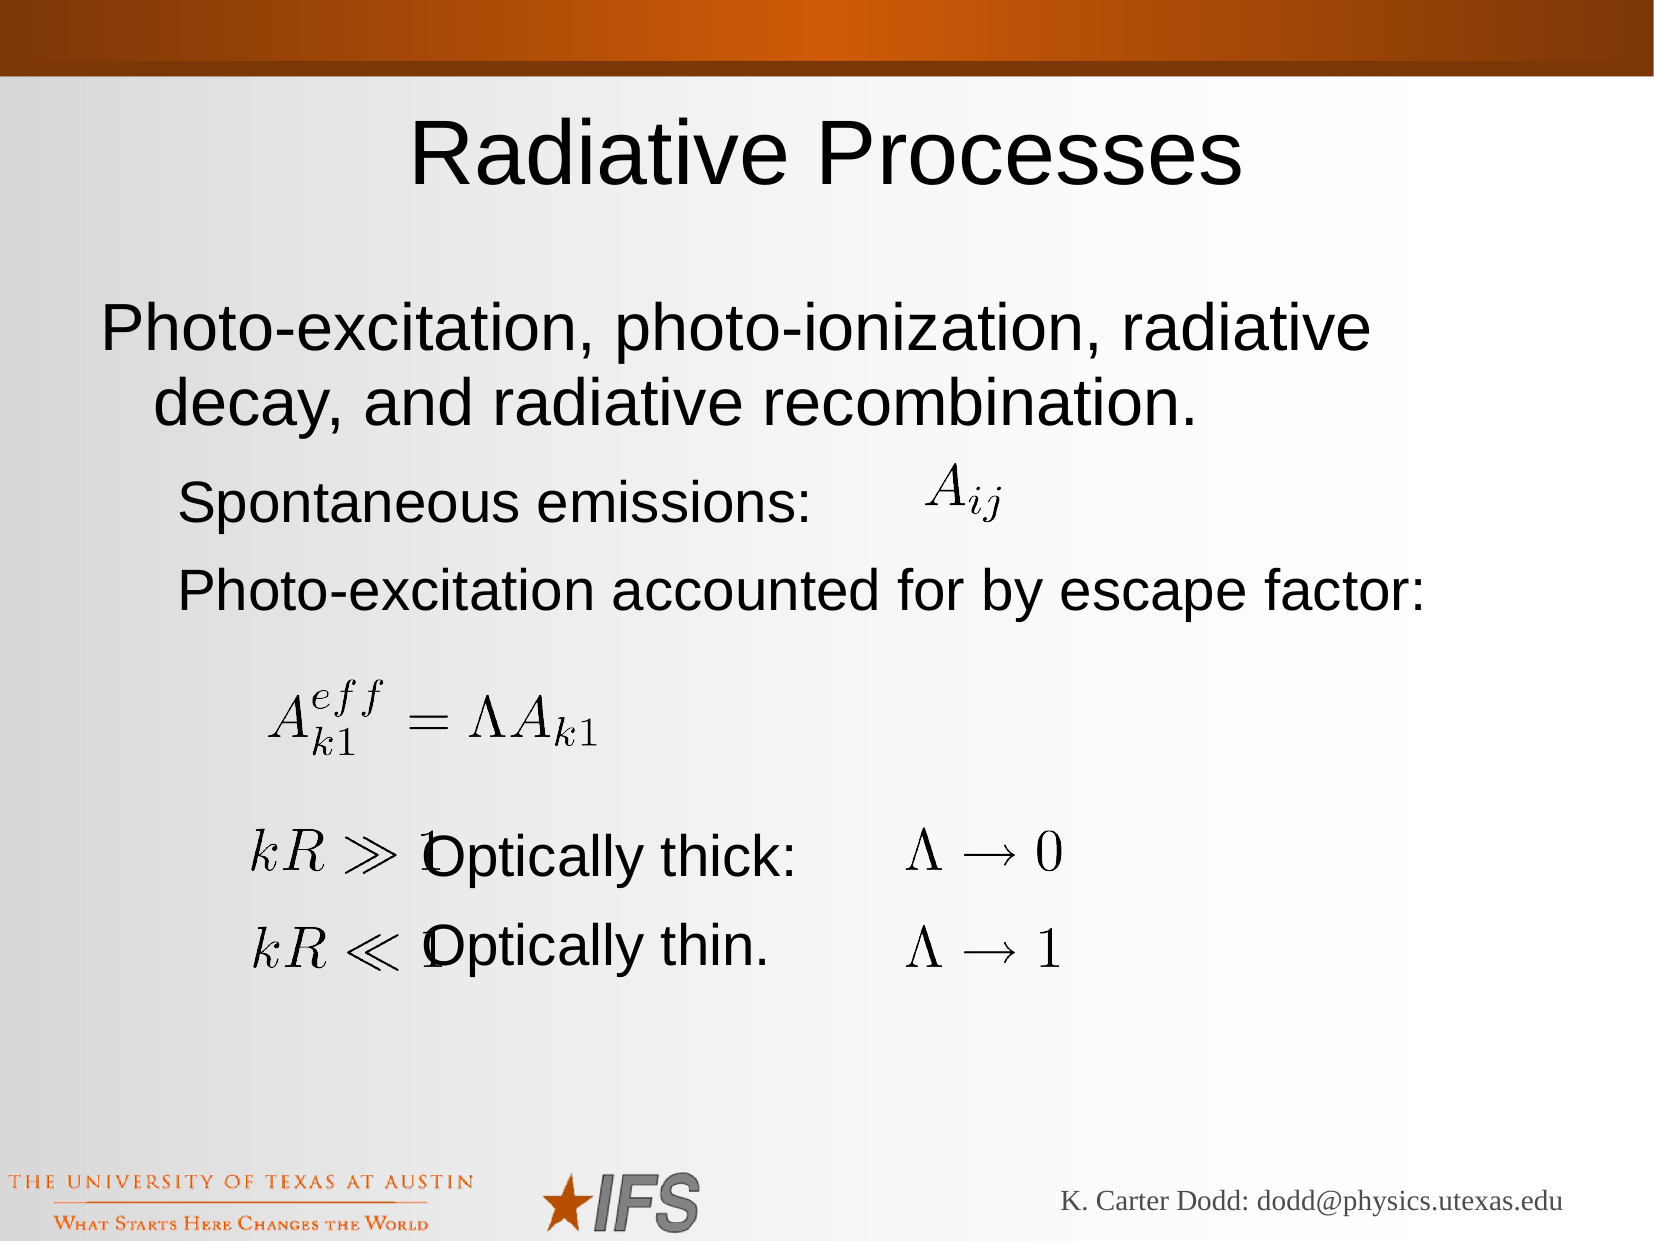

# Radiative Processes
Photo-excitation, photo-ionization, radiative decay, and radiative recombination.
Spontaneous emissions:
Photo-excitation accounted for by escape factor:
 Optically thick:
 Optically thin.